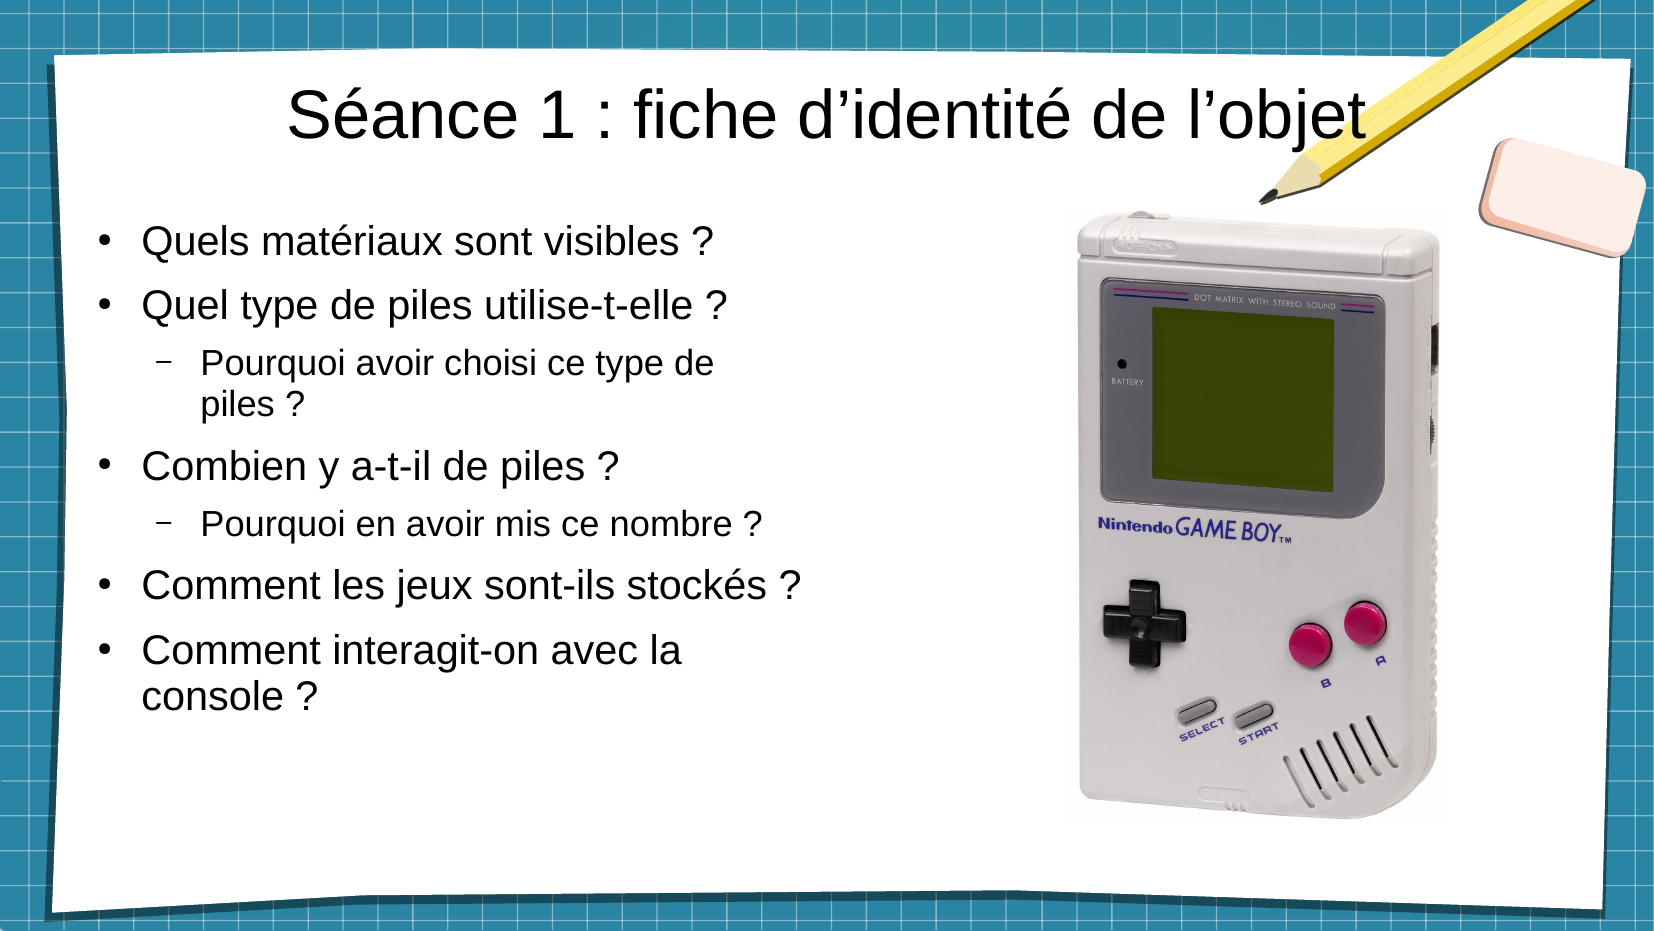

# Séance 1 : fiche d’identité de l’objet
Quels matériaux sont visibles ?
Quel type de piles utilise-t-elle ?
Pourquoi avoir choisi ce type de piles ?
Combien y a-t-il de piles ?
Pourquoi en avoir mis ce nombre ?
Comment les jeux sont-ils stockés ?
Comment interagit-on avec la console ?